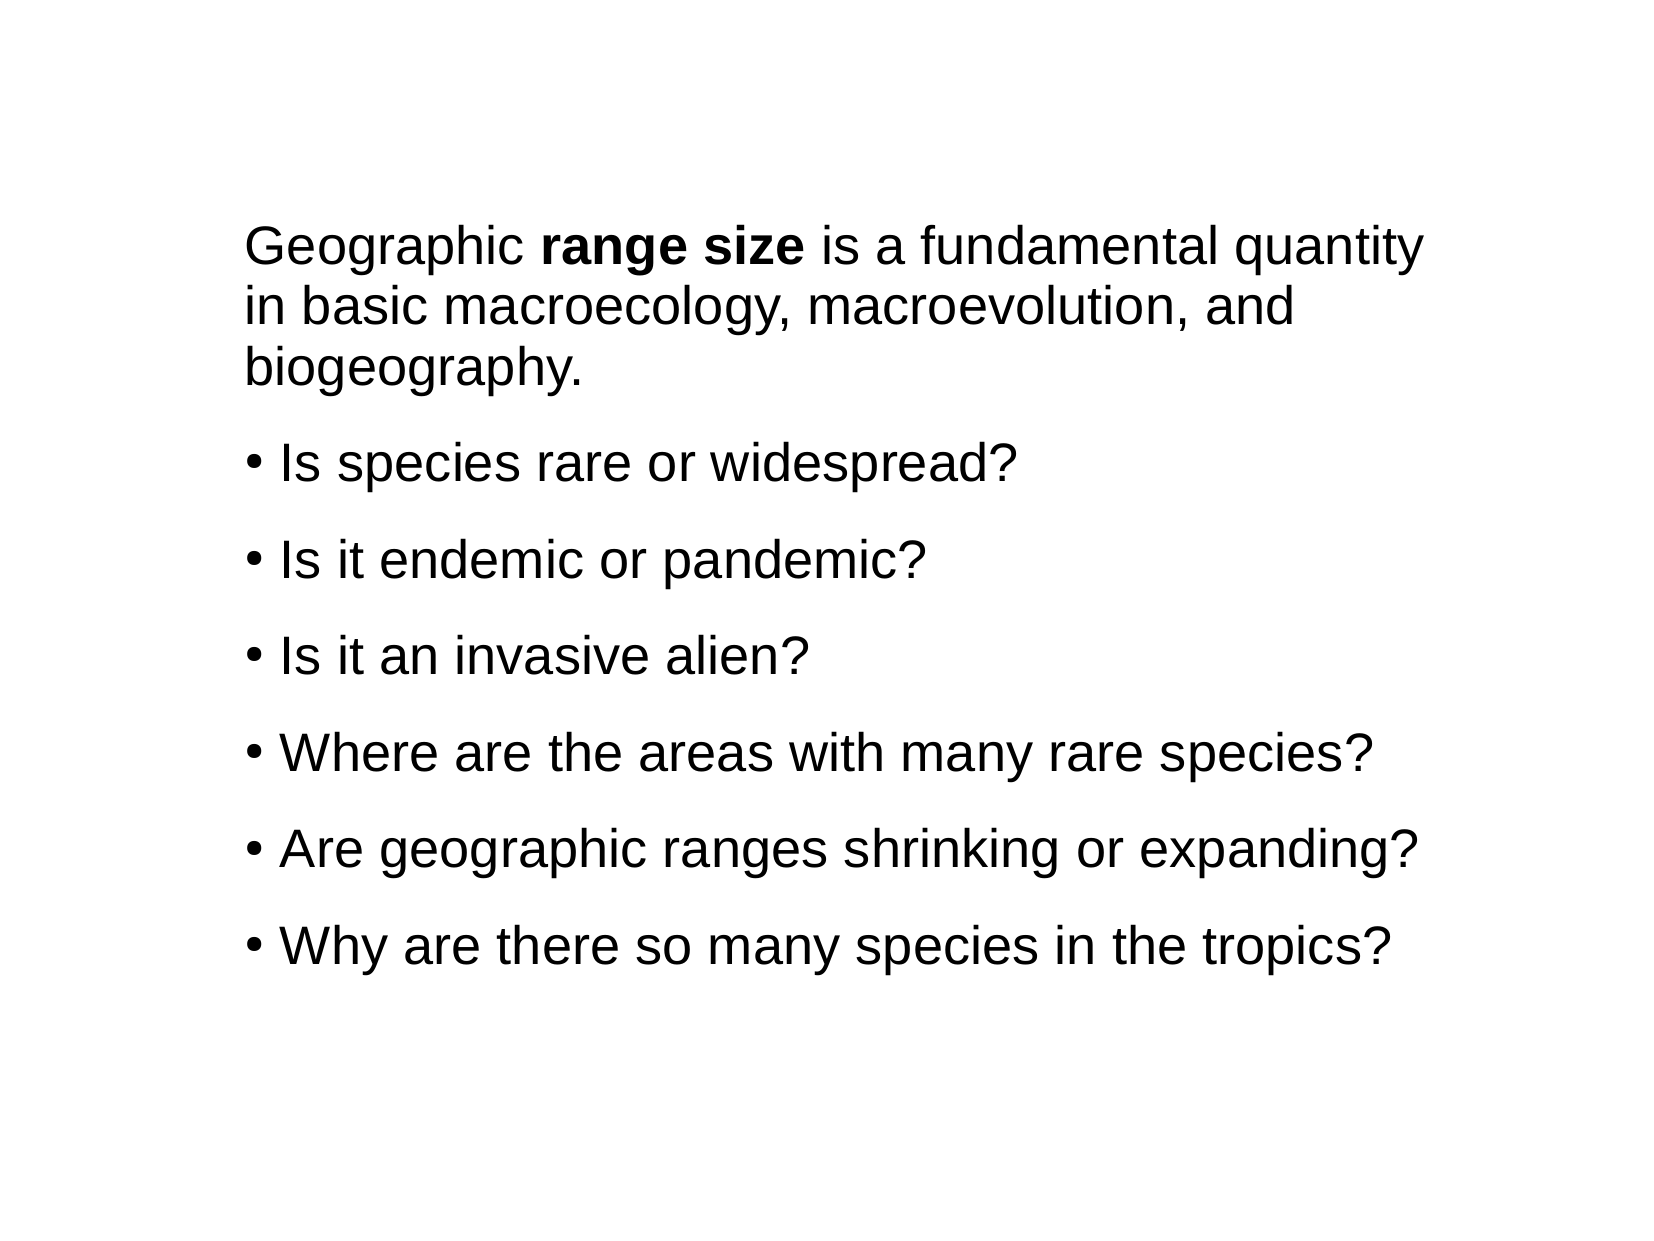

Geographic range size is a fundamental quantity in basic macroecology, macroevolution, and biogeography.
Is species rare or widespread?
Is it endemic or pandemic?
Is it an invasive alien?
Where are the areas with many rare species?
Are geographic ranges shrinking or expanding?
Why are there so many species in the tropics?